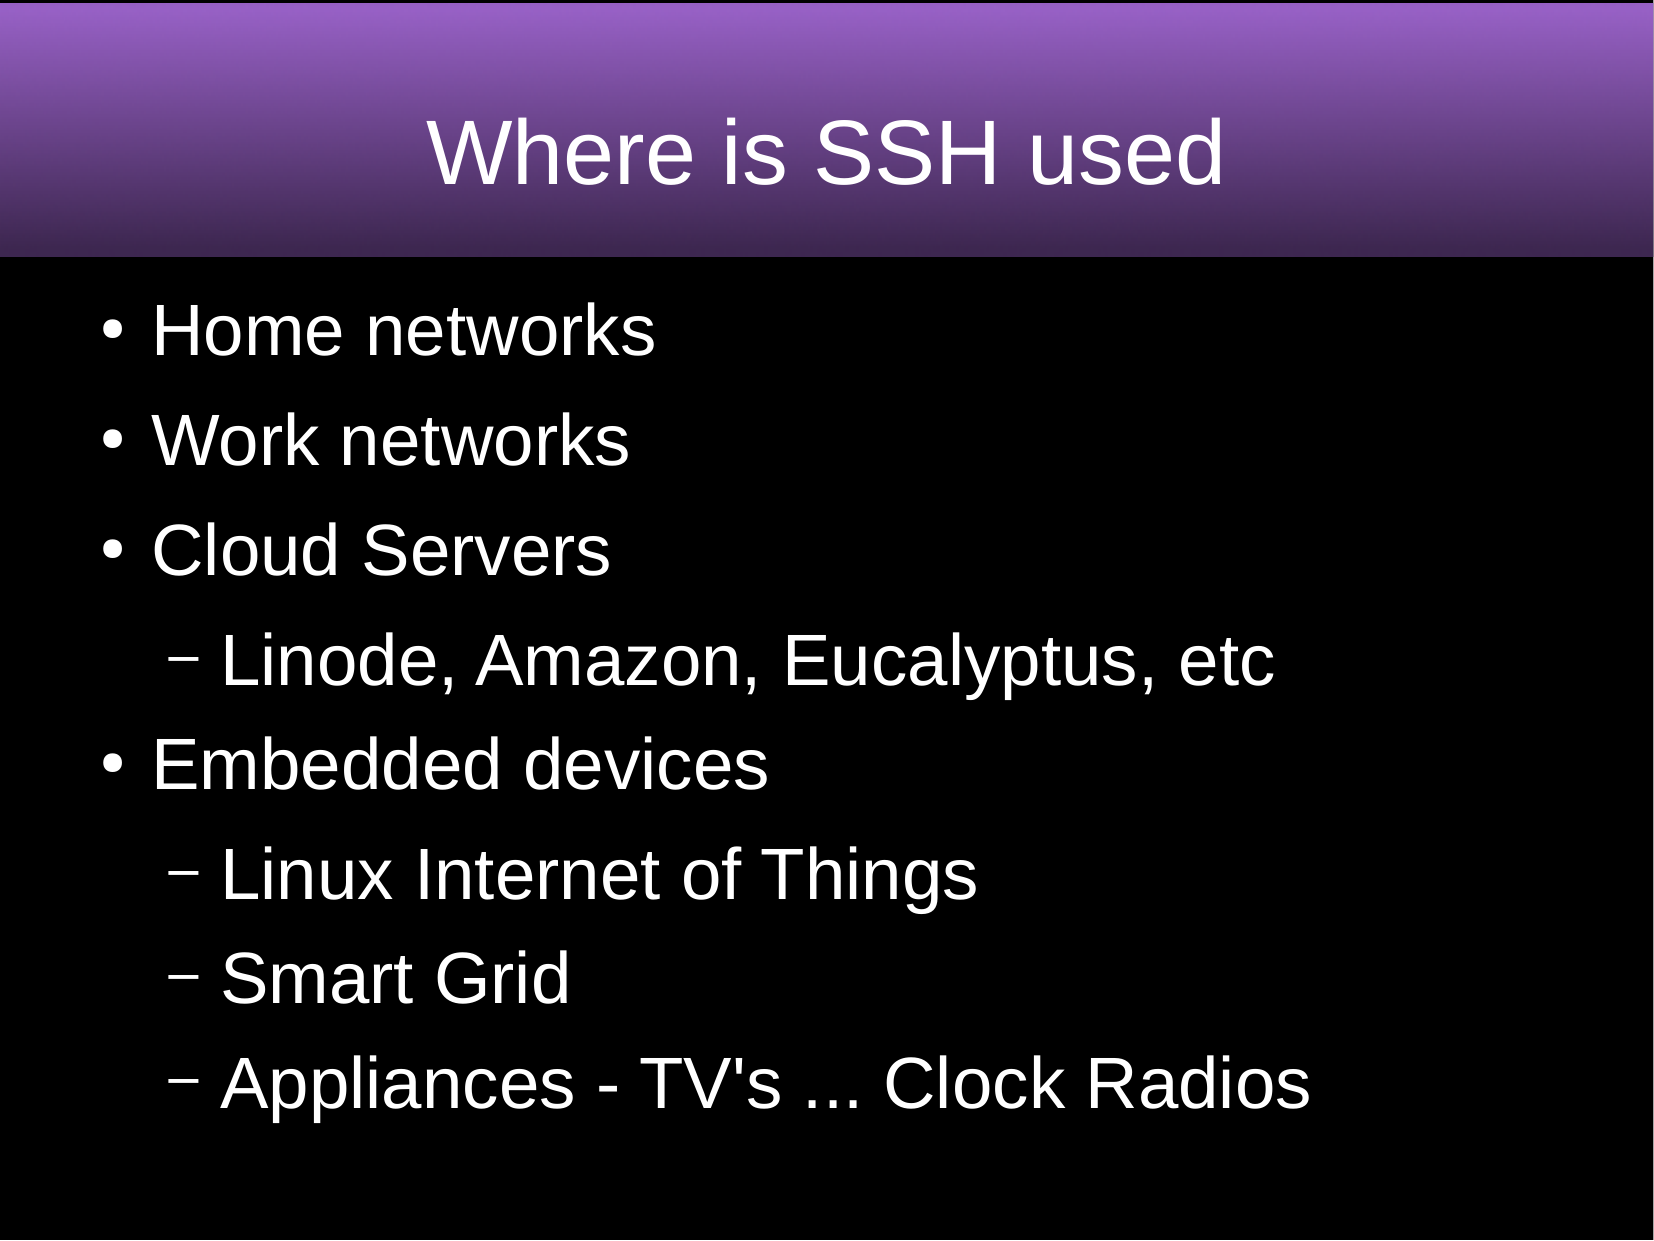

# Where is SSH used
Home networks
Work networks
Cloud Servers
Linode, Amazon, Eucalyptus, etc
Embedded devices
Linux Internet of Things
Smart Grid
Appliances - TV's ... Clock Radios